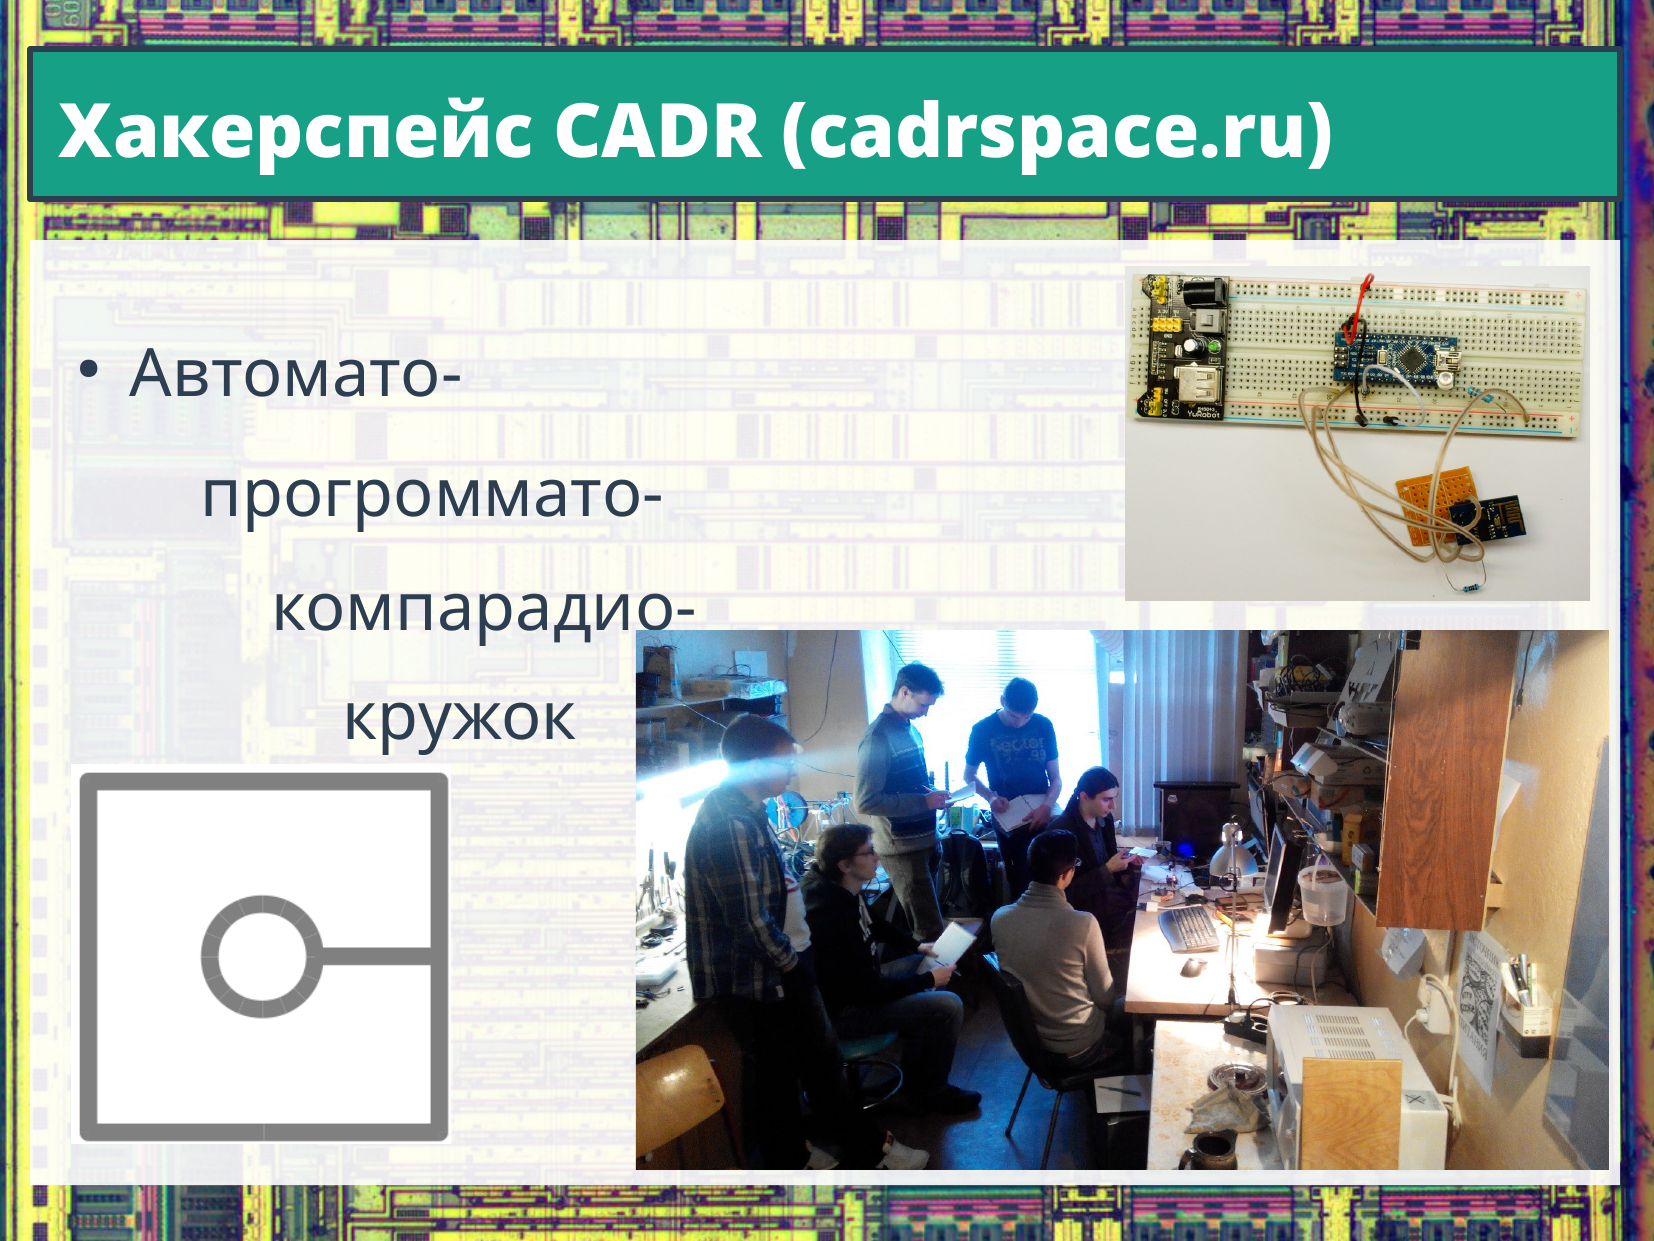

# Хакерспейс CADR (cadrspace.ru)
Автомато-
прогроммато-
компарадио-
кружок
6